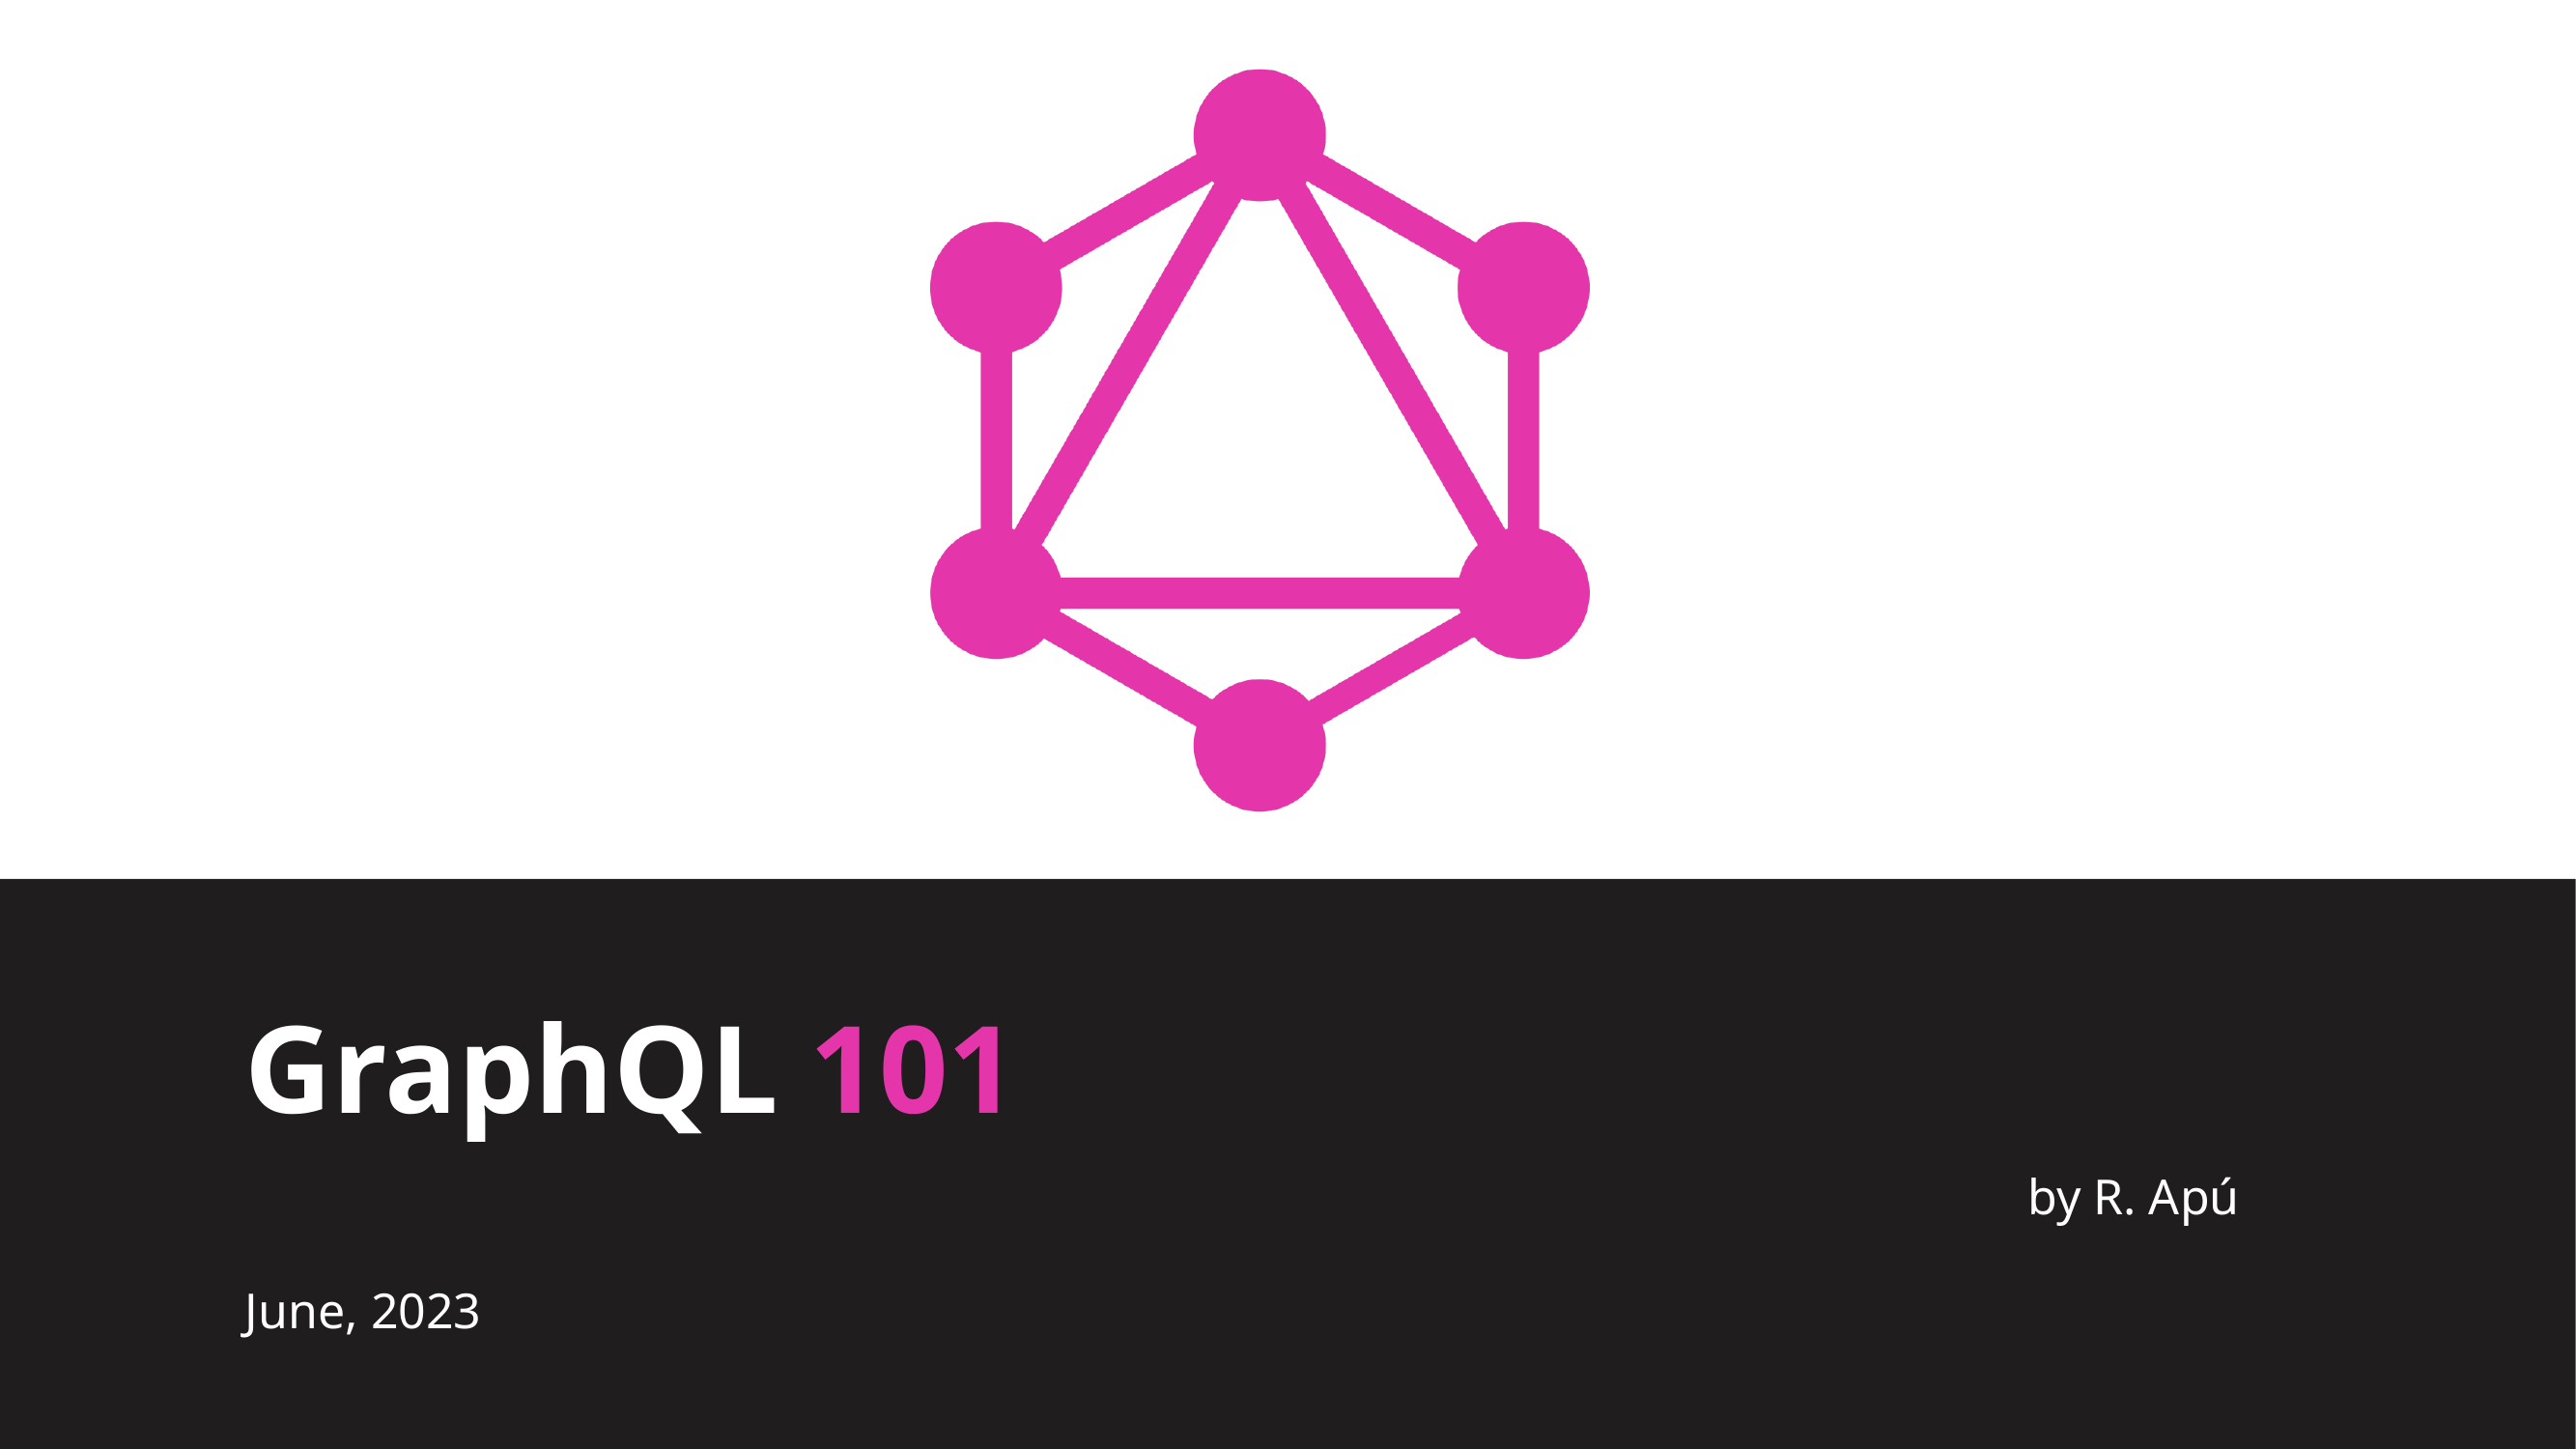

GraphQL 101
by R. Apú
June, 2023